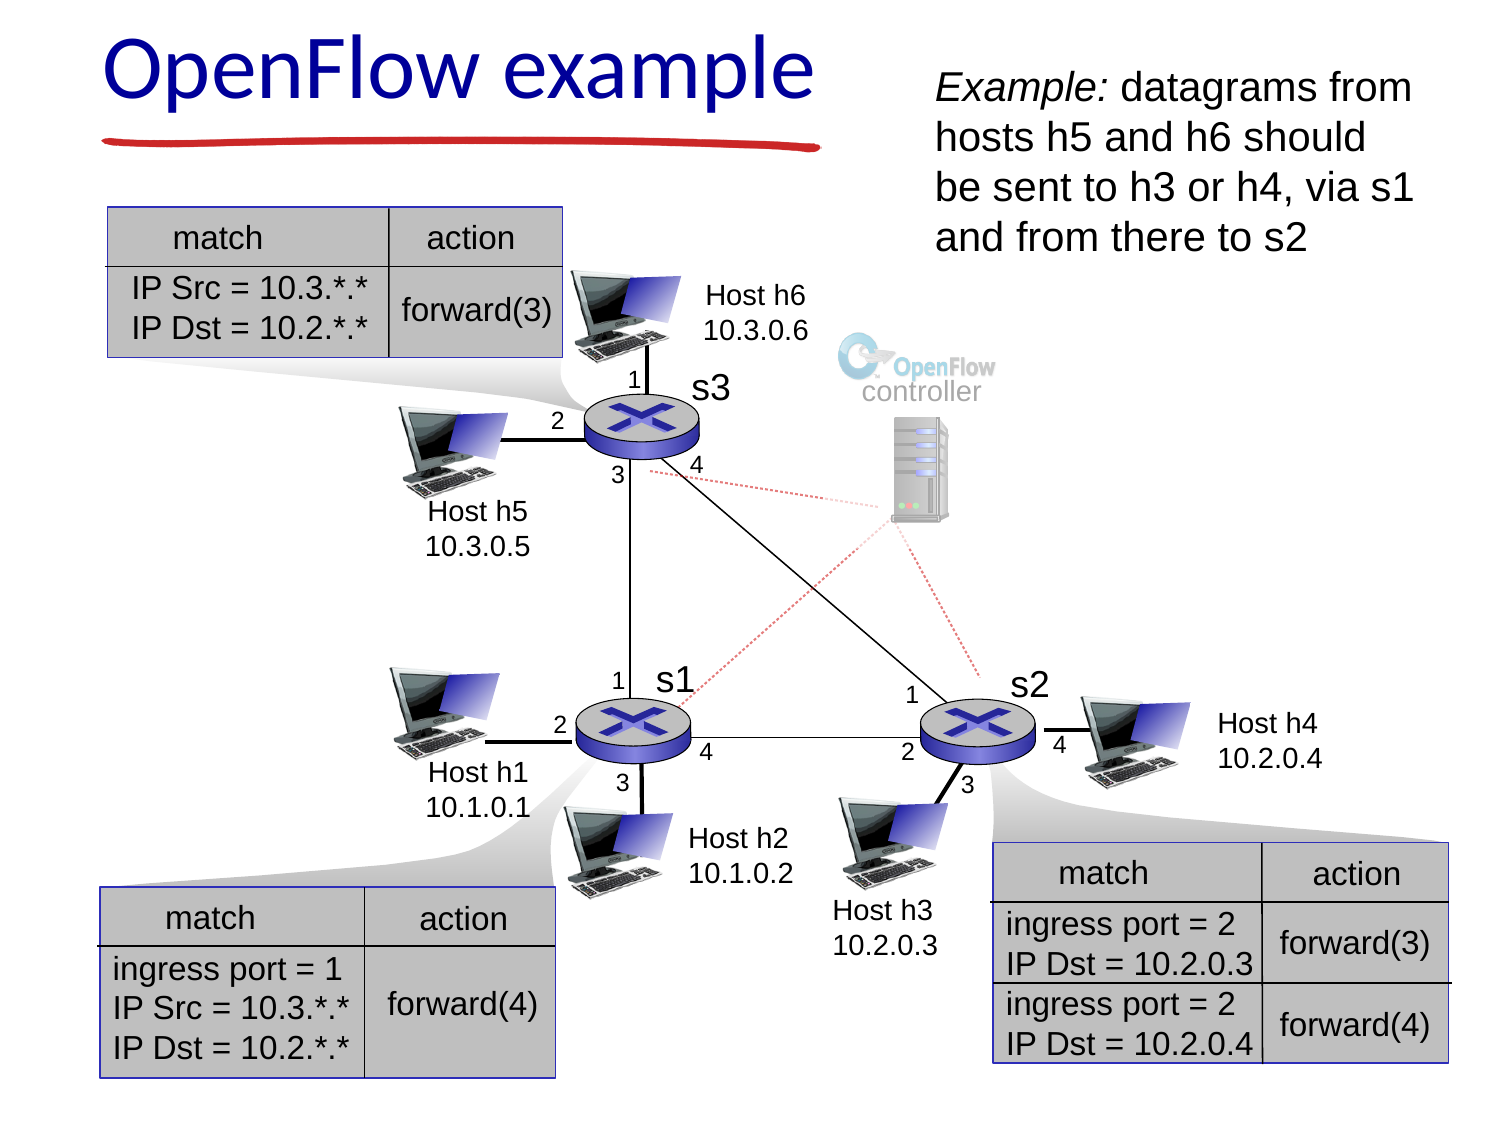

# OpenFlow example
Example: datagrams from hosts h5 and h6 should be sent to h3 or h4, via s1 and from there to s2
match
action
IP Src = 10.3.*.*
IP Dst = 10.2.*.*
forward(3)
Host h6
10.3.0.6
controller
s3
1
2
4
3
Host h5
10.3.0.5
s1
s2
1
1
Host h4
10.2.0.4
2
4
4
2
match
action
ingress port = 2
IP Dst = 10.2.0.3
ingress port = 2
IP Dst = 10.2.0.4
forward(3)
forward(4)
Host h1
10.1.0.1
match
action
ingress port = 1
IP Src = 10.3.*.*
IP Dst = 10.2.*.*
forward(4)
3
3
Host h2
10.1.0.2
Host h3
10.2.0.3